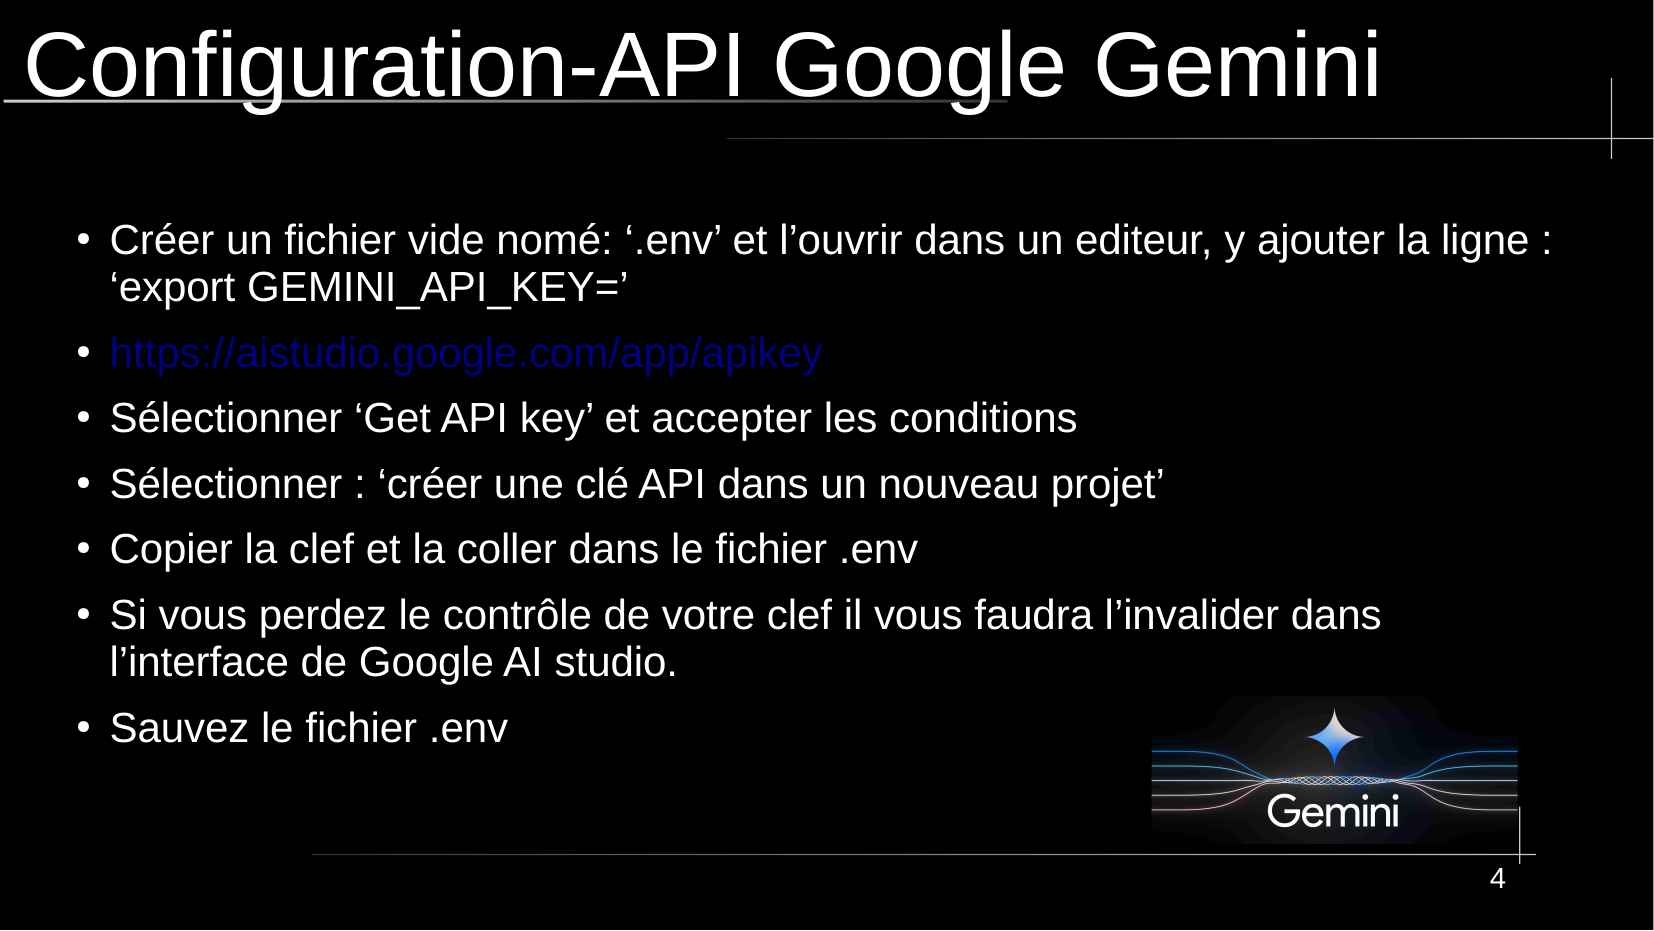

# Configuration-API Google Gemini
Créer un fichier vide nomé: ‘.env’ et l’ouvrir dans un editeur, y ajouter la ligne : ‘export GEMINI_API_KEY=’
https://aistudio.google.com/app/apikey
Sélectionner ‘Get API key’ et accepter les conditions
Sélectionner : ‘créer une clé API dans un nouveau projet’
Copier la clef et la coller dans le fichier .env
Si vous perdez le contrôle de votre clef il vous faudra l’invalider dans l’interface de Google AI studio.
Sauvez le fichier .env
4